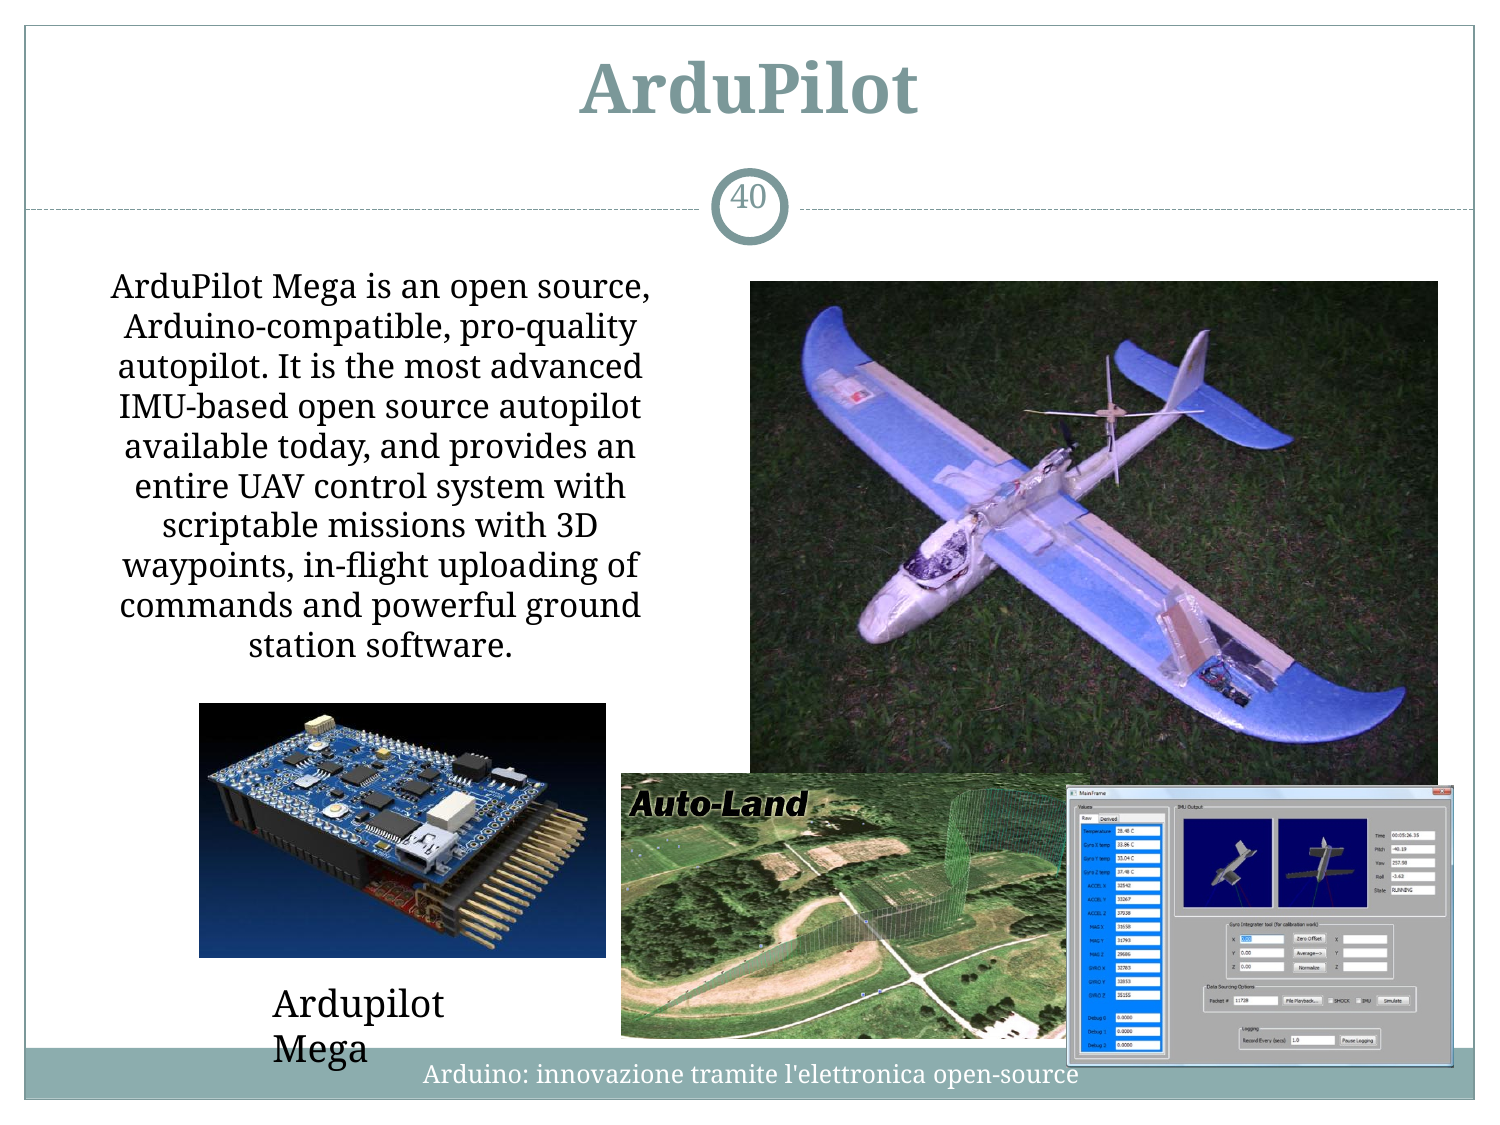

# ArduPilot
ArduPilot Mega is an open source, Arduino-compatible, pro-quality autopilot. It is the most advanced IMU-based open source autopilot available today, and provides an entire UAV control system with scriptable missions with 3D waypoints, in-flight uploading of commands and powerful ground station software.
Ardupilot Mega
Arduino: innovazione tramite l'elettronica open-source